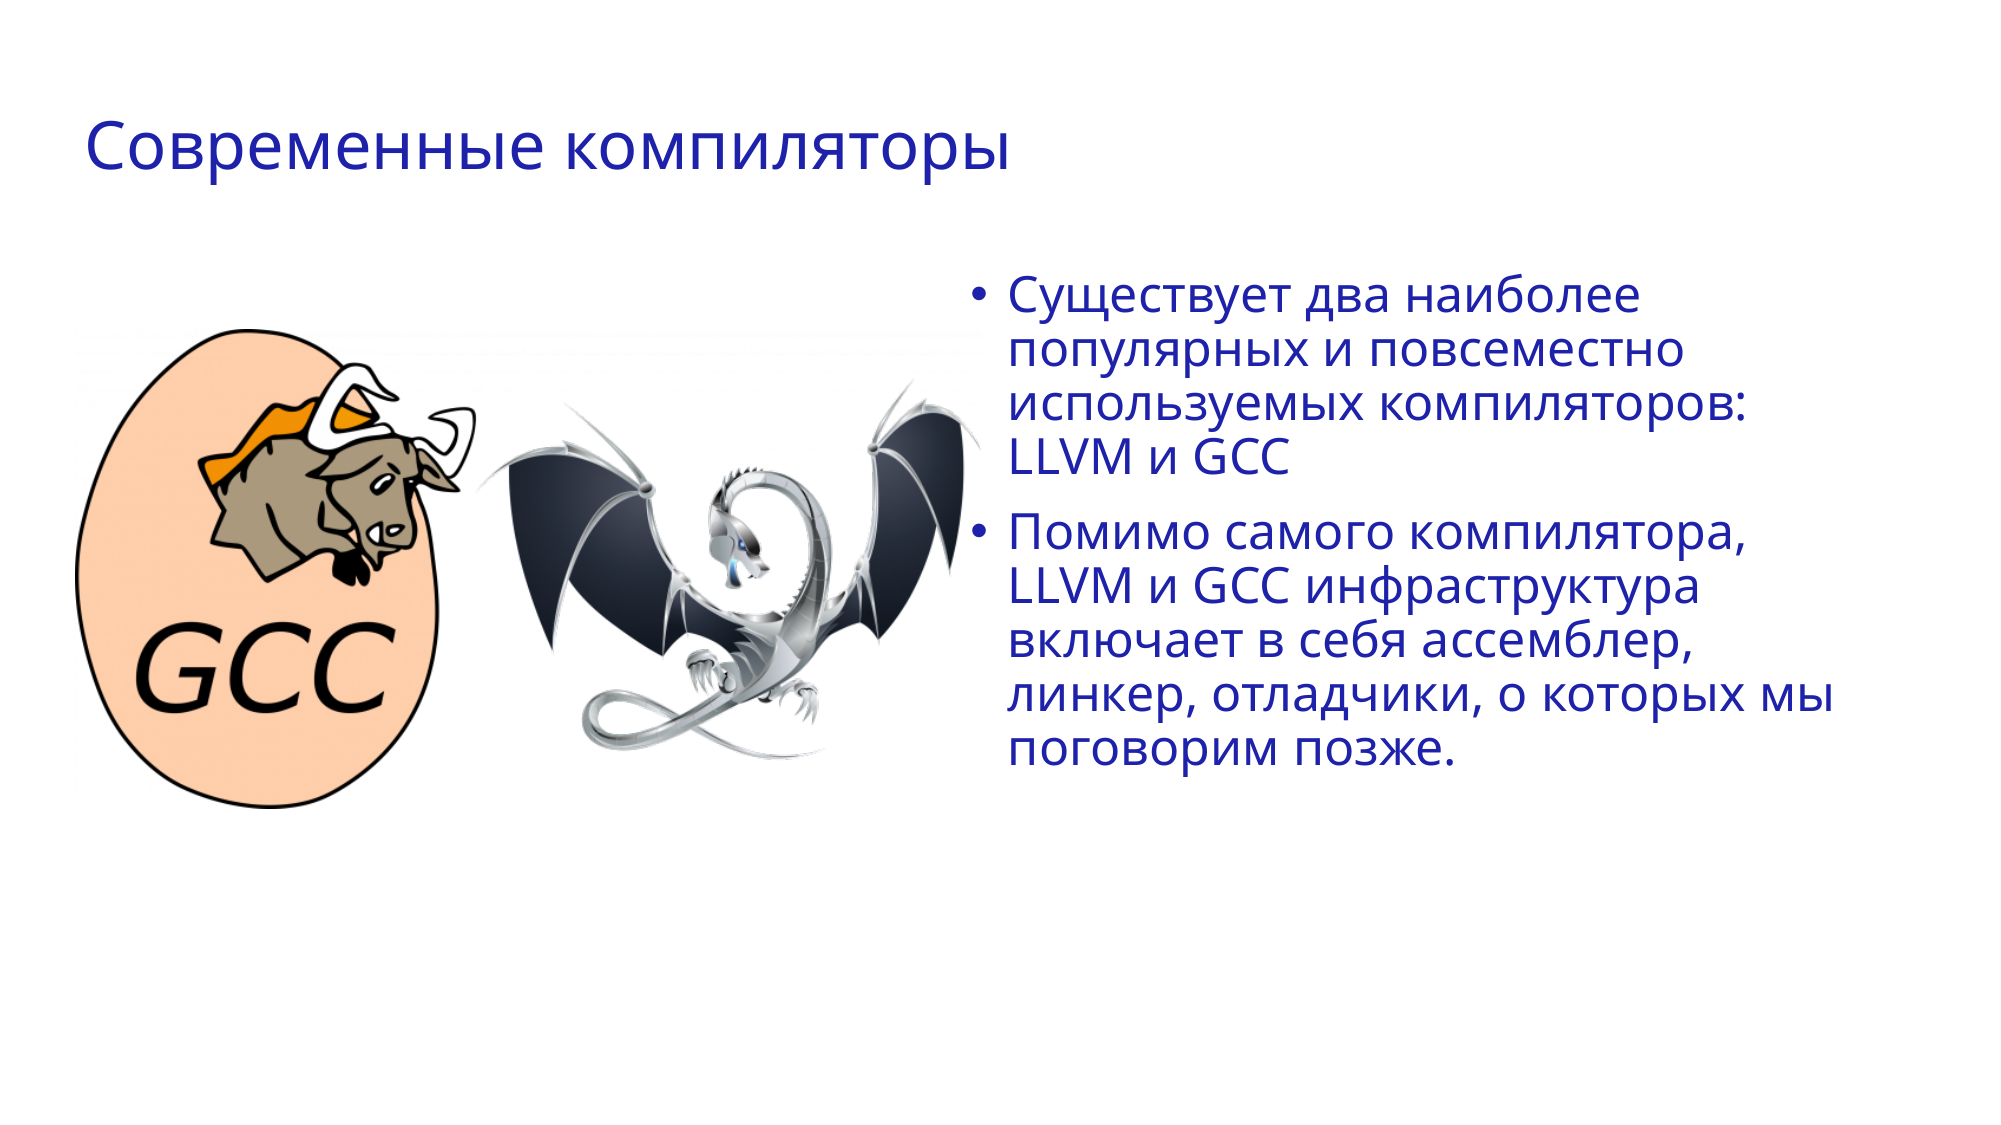

# Современные компиляторы
Существует два наиболее популярных и повсеместно используемых компиляторов: LLVM и GCC
Помимо самого компилятора, LLVM и GCC инфраструктура включает в себя ассемблер, линкер, отладчики, о которых мы поговорим позже.